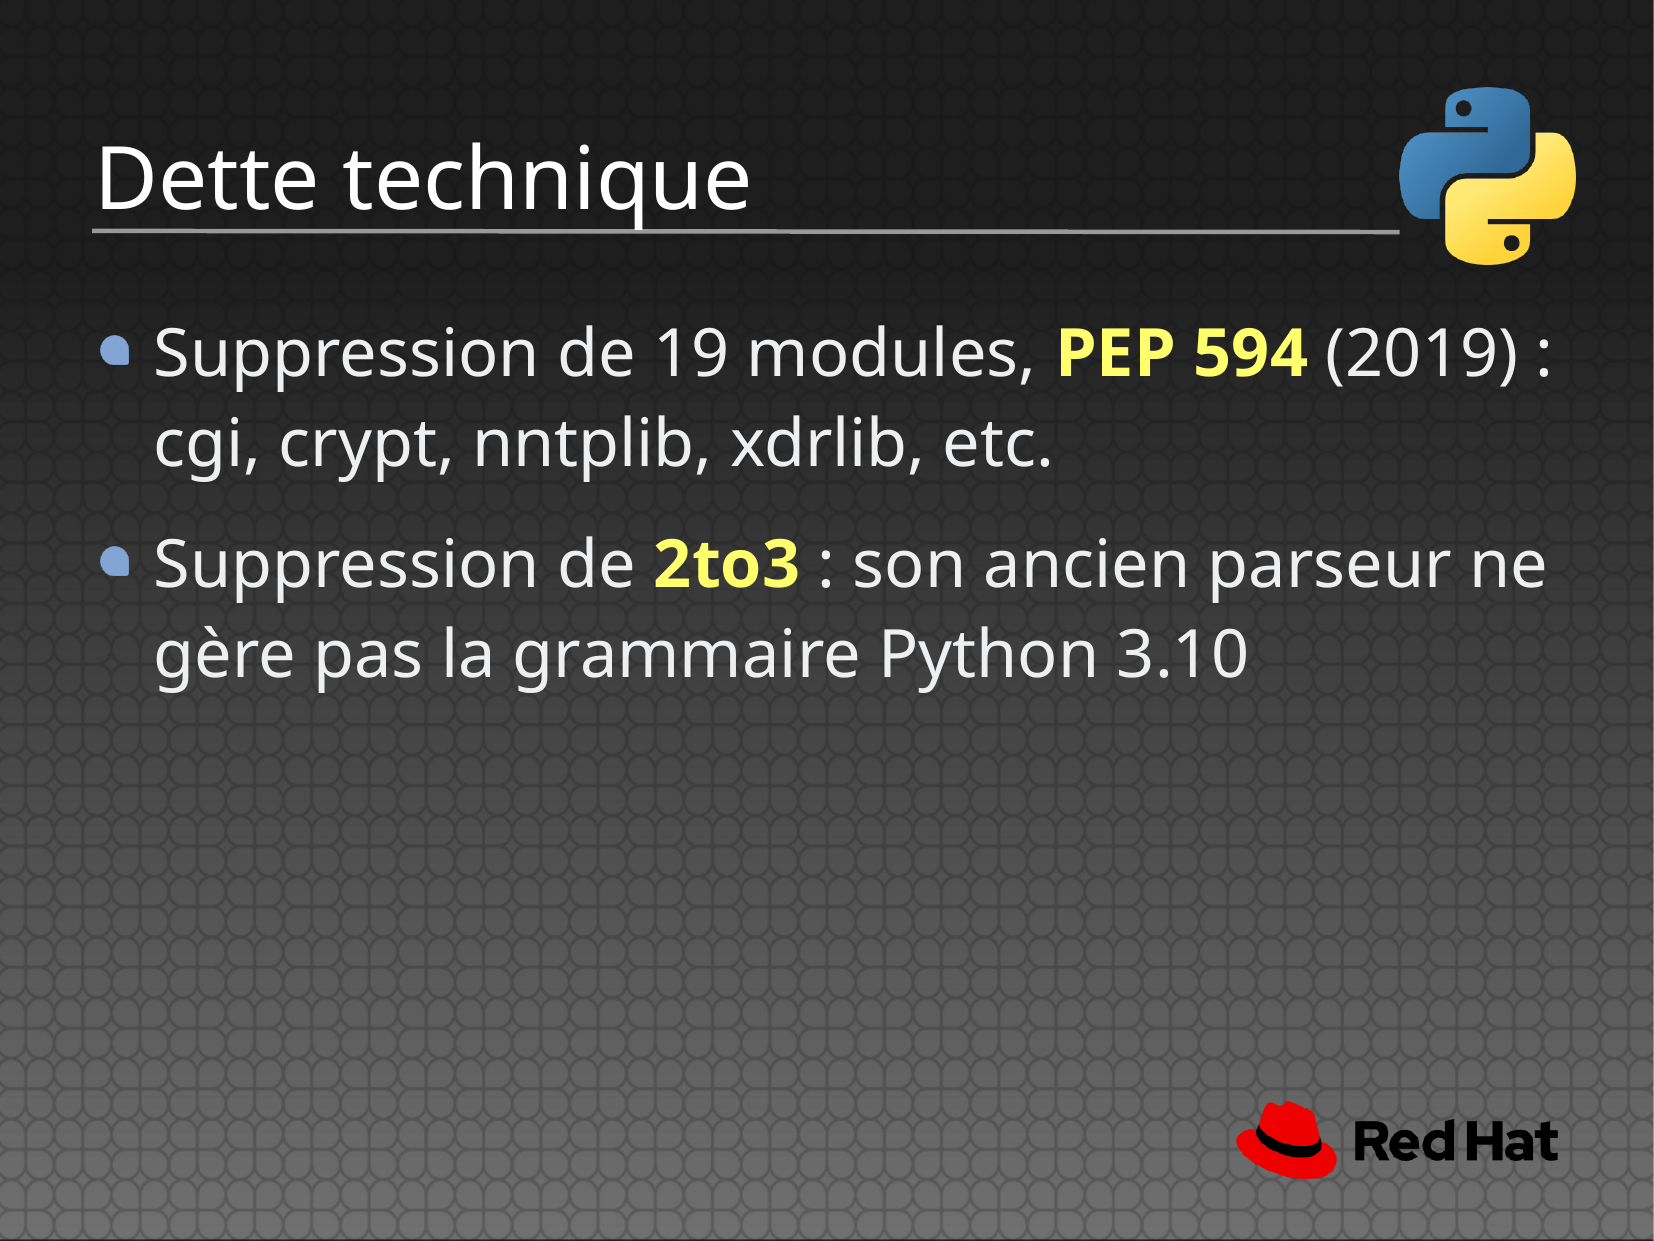

Dette technique
# Suppression de 19 modules, PEP 594 (2019) : cgi, crypt, nntplib, xdrlib, etc.
Suppression de 2to3 : son ancien parseur ne gère pas la grammaire Python 3.10